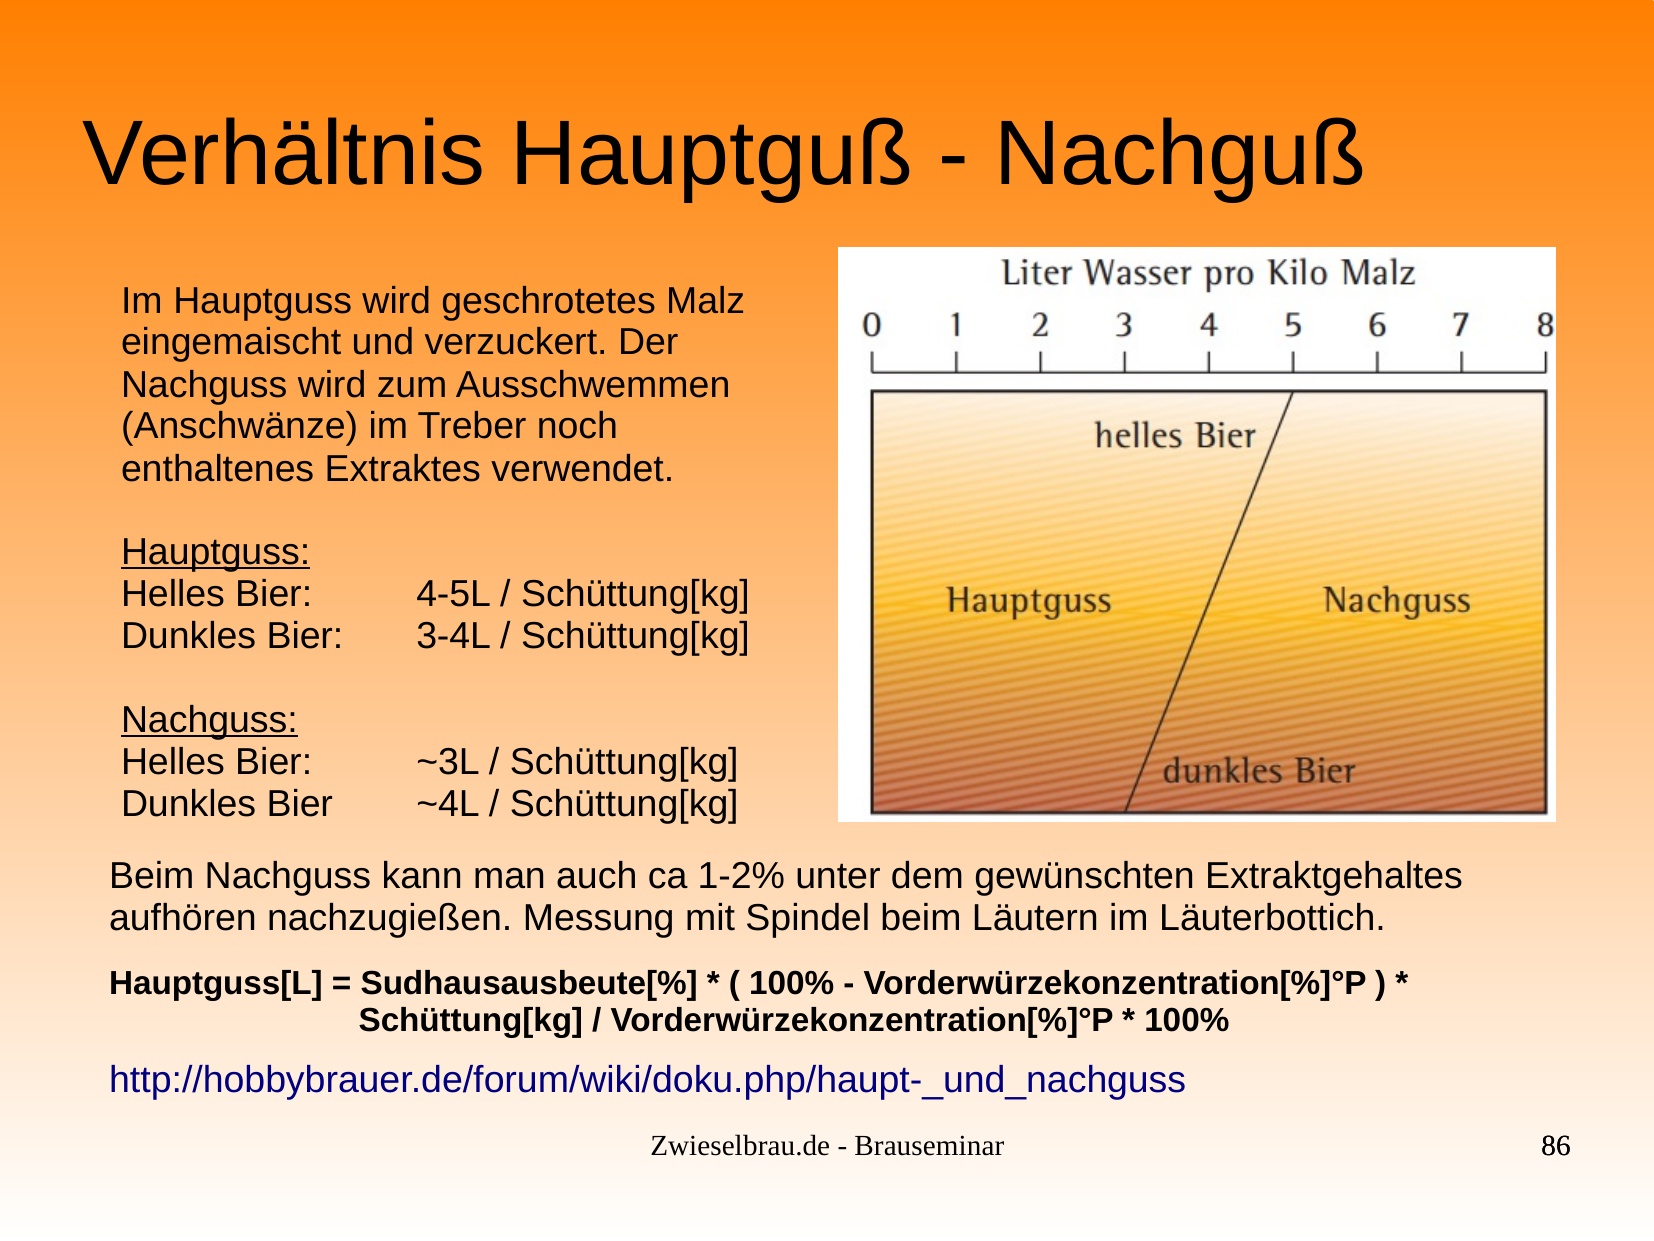

# Verhältnis Hauptguß - Nachguß
Im Hauptguss wird geschrotetes Malz eingemaischt und verzuckert. Der Nachguss wird zum Ausschwemmen (Anschwänze) im Treber noch enthaltenes Extraktes verwendet.
Hauptguss:
Helles Bier:		4-5L / Schüttung[kg]
Dunkles Bier:	3-4L / Schüttung[kg]
Nachguss:
Helles Bier:		~3L / Schüttung[kg]
Dunkles Bier		~4L / Schüttung[kg]
Beim Nachguss kann man auch ca 1-2% unter dem gewünschten Extraktgehaltes aufhören nachzugießen. Messung mit Spindel beim Läutern im Läuterbottich.
Hauptguss[L] = Sudhausausbeute[%] * ( 100% - Vorderwürzekonzentration[%]°P ) *
			 Schüttung[kg] / Vorderwürzekonzentration[%]°P * 100%
http://hobbybrauer.de/forum/wiki/doku.php/haupt-_und_nachguss
Zwieselbrau.de - Brauseminar
86